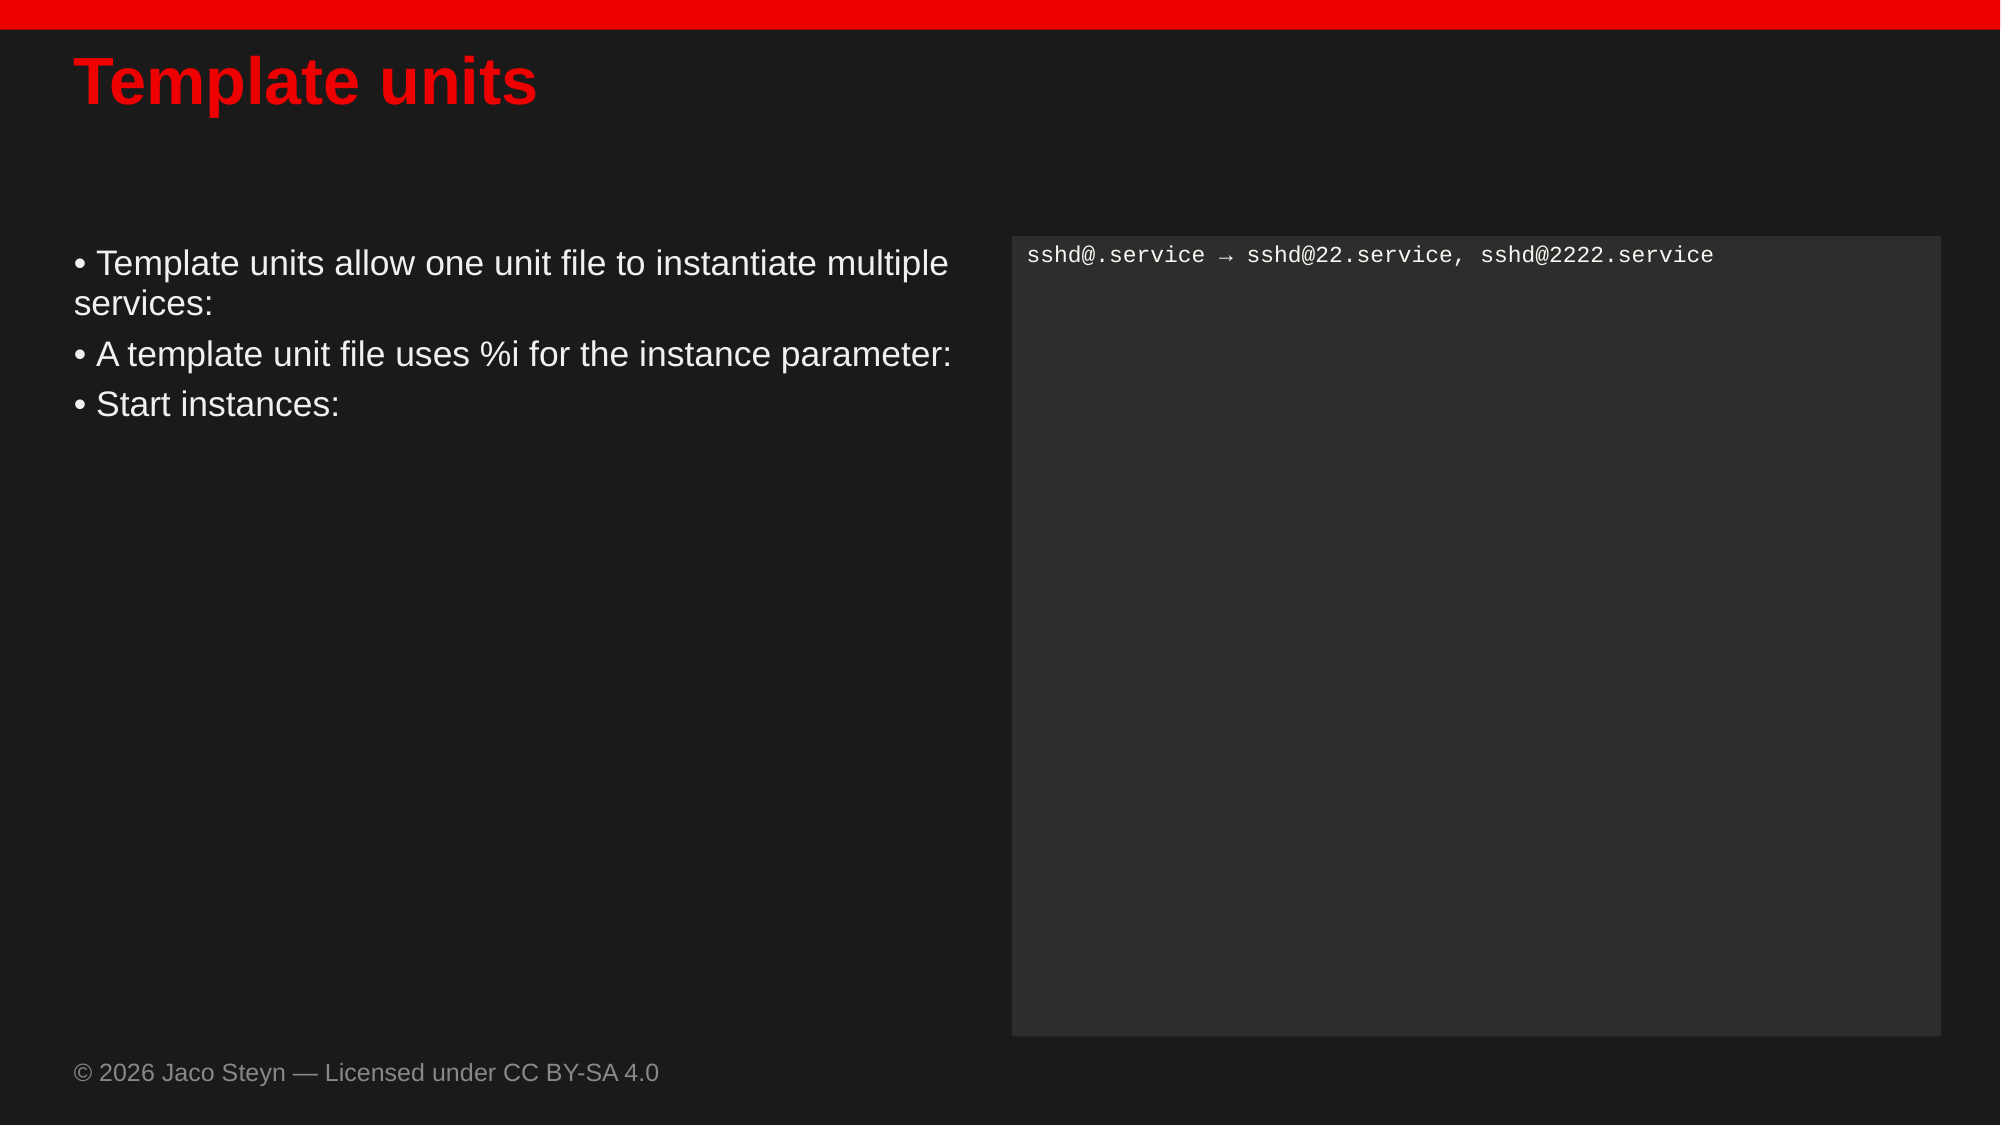

Template units
• Template units allow one unit file to instantiate multiple services:
• A template unit file uses %i for the instance parameter:
• Start instances:
sshd@.service → sshd@22.service, sshd@2222.service
© 2026 Jaco Steyn — Licensed under CC BY-SA 4.0